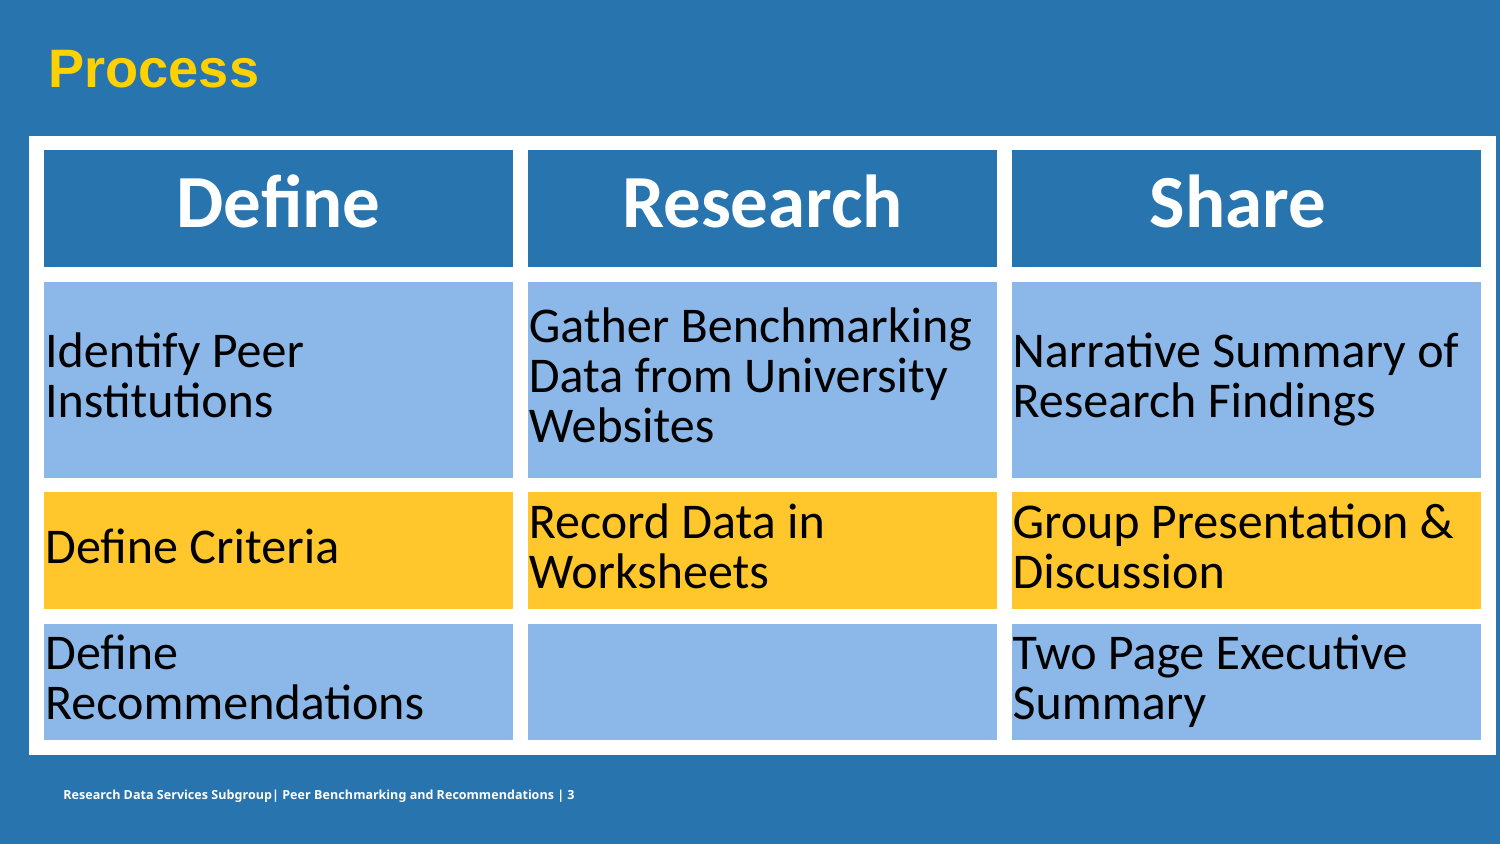

# Process
| Define | Research | Share |
| --- | --- | --- |
| Identify Peer Institutions | Gather Benchmarking Data from University Websites | Narrative Summary of Research Findings |
| Define Criteria | Record Data in Worksheets | Group Presentation & Discussion |
| Define Recommendations | | Two Page Executive Summary |